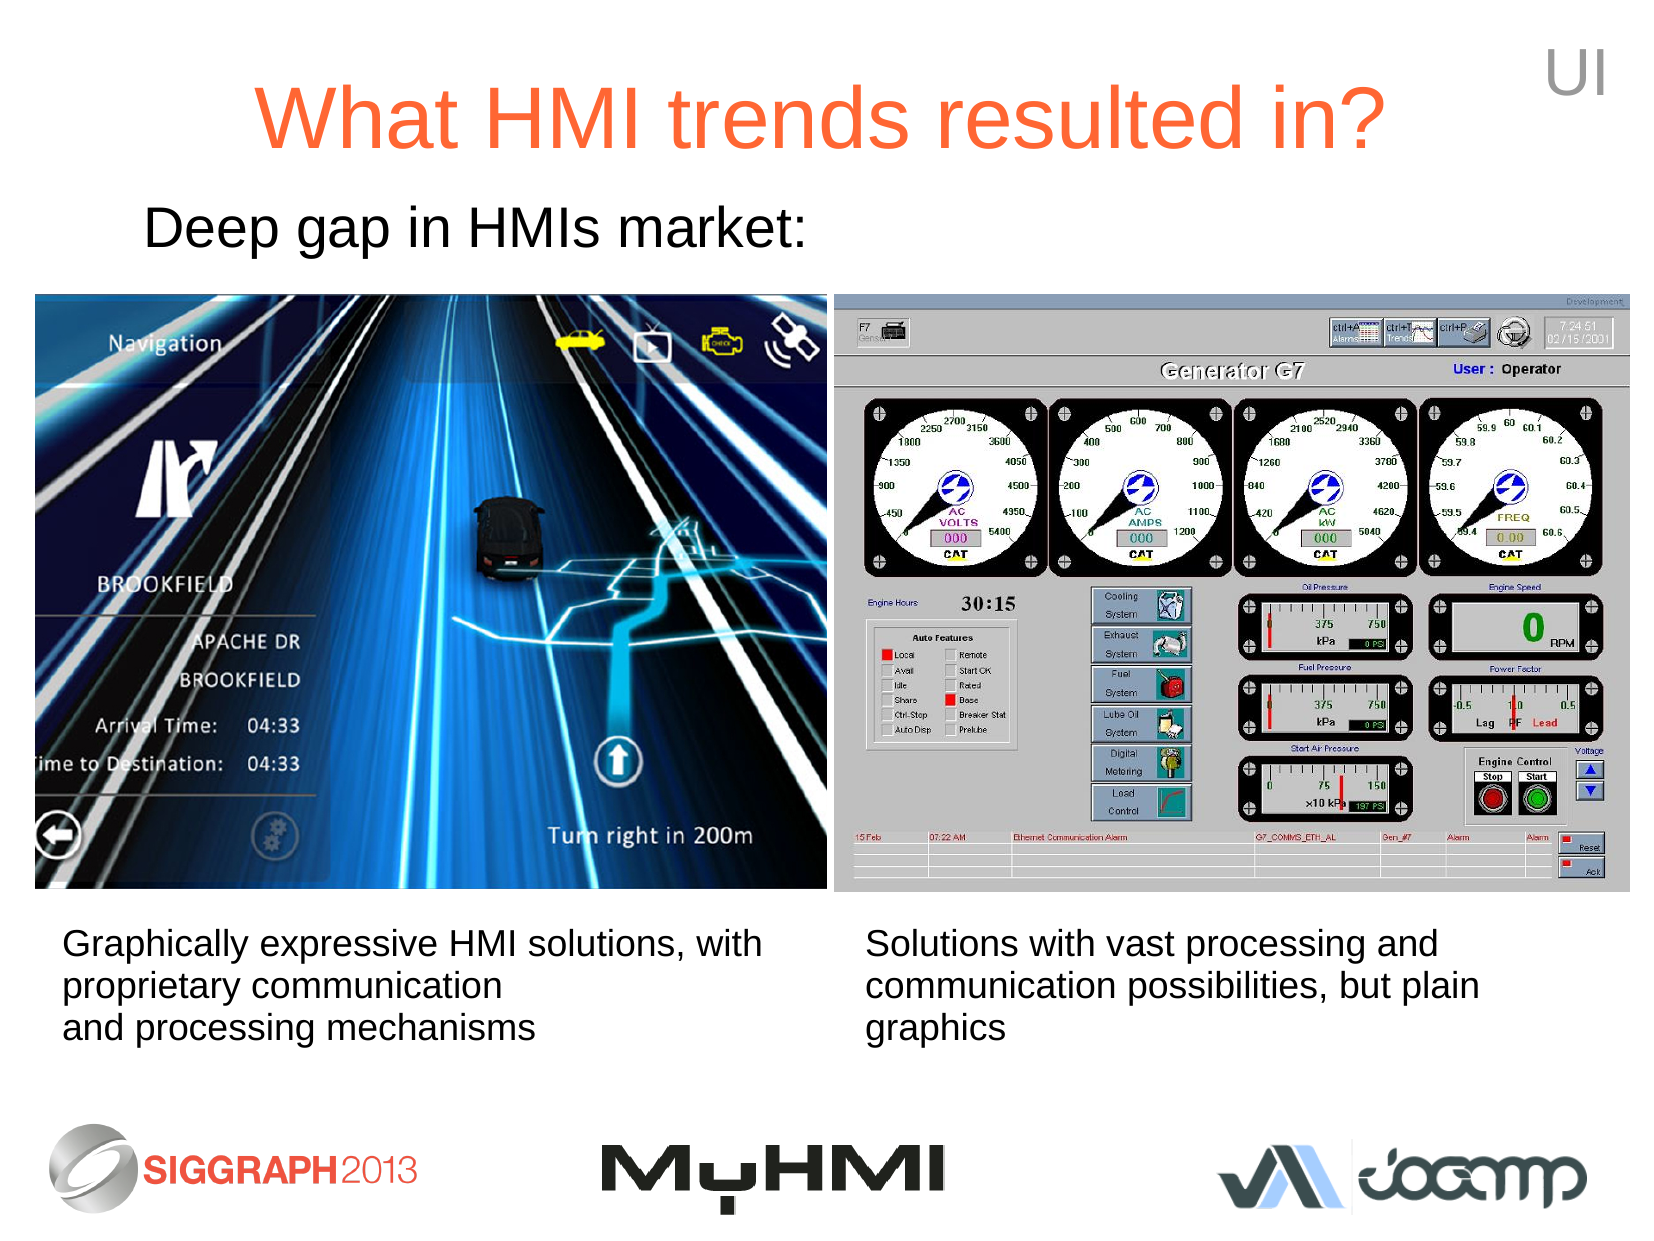

UI
# What HMI trends resulted in?
Deep gap in HMIs market:
Graphically expressive HMI solutions, with proprietary communication
and processing mechanisms
Solutions with vast processing and communication possibilities, but plain graphics